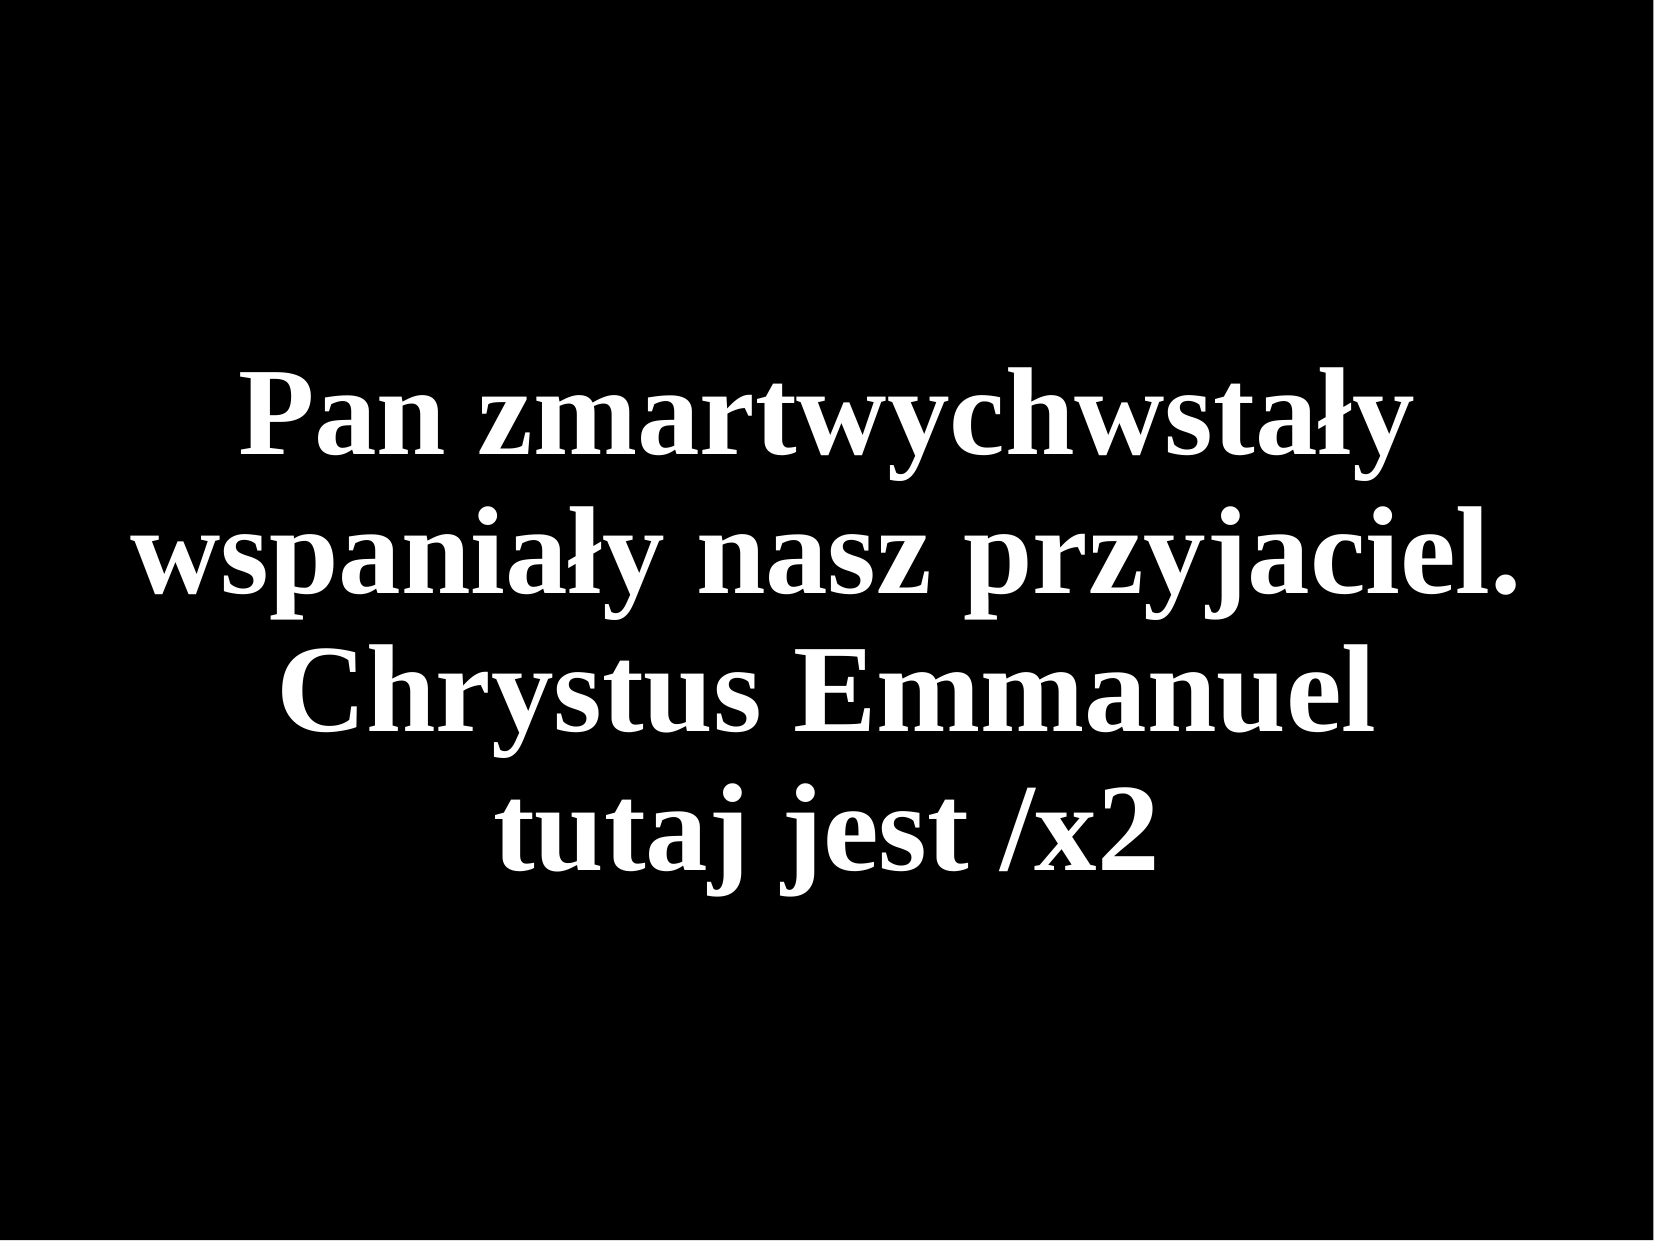

# Pan zmartwychwstały wspaniały nasz przyjaciel. Chrystus Emmanuel tutaj jest /x2